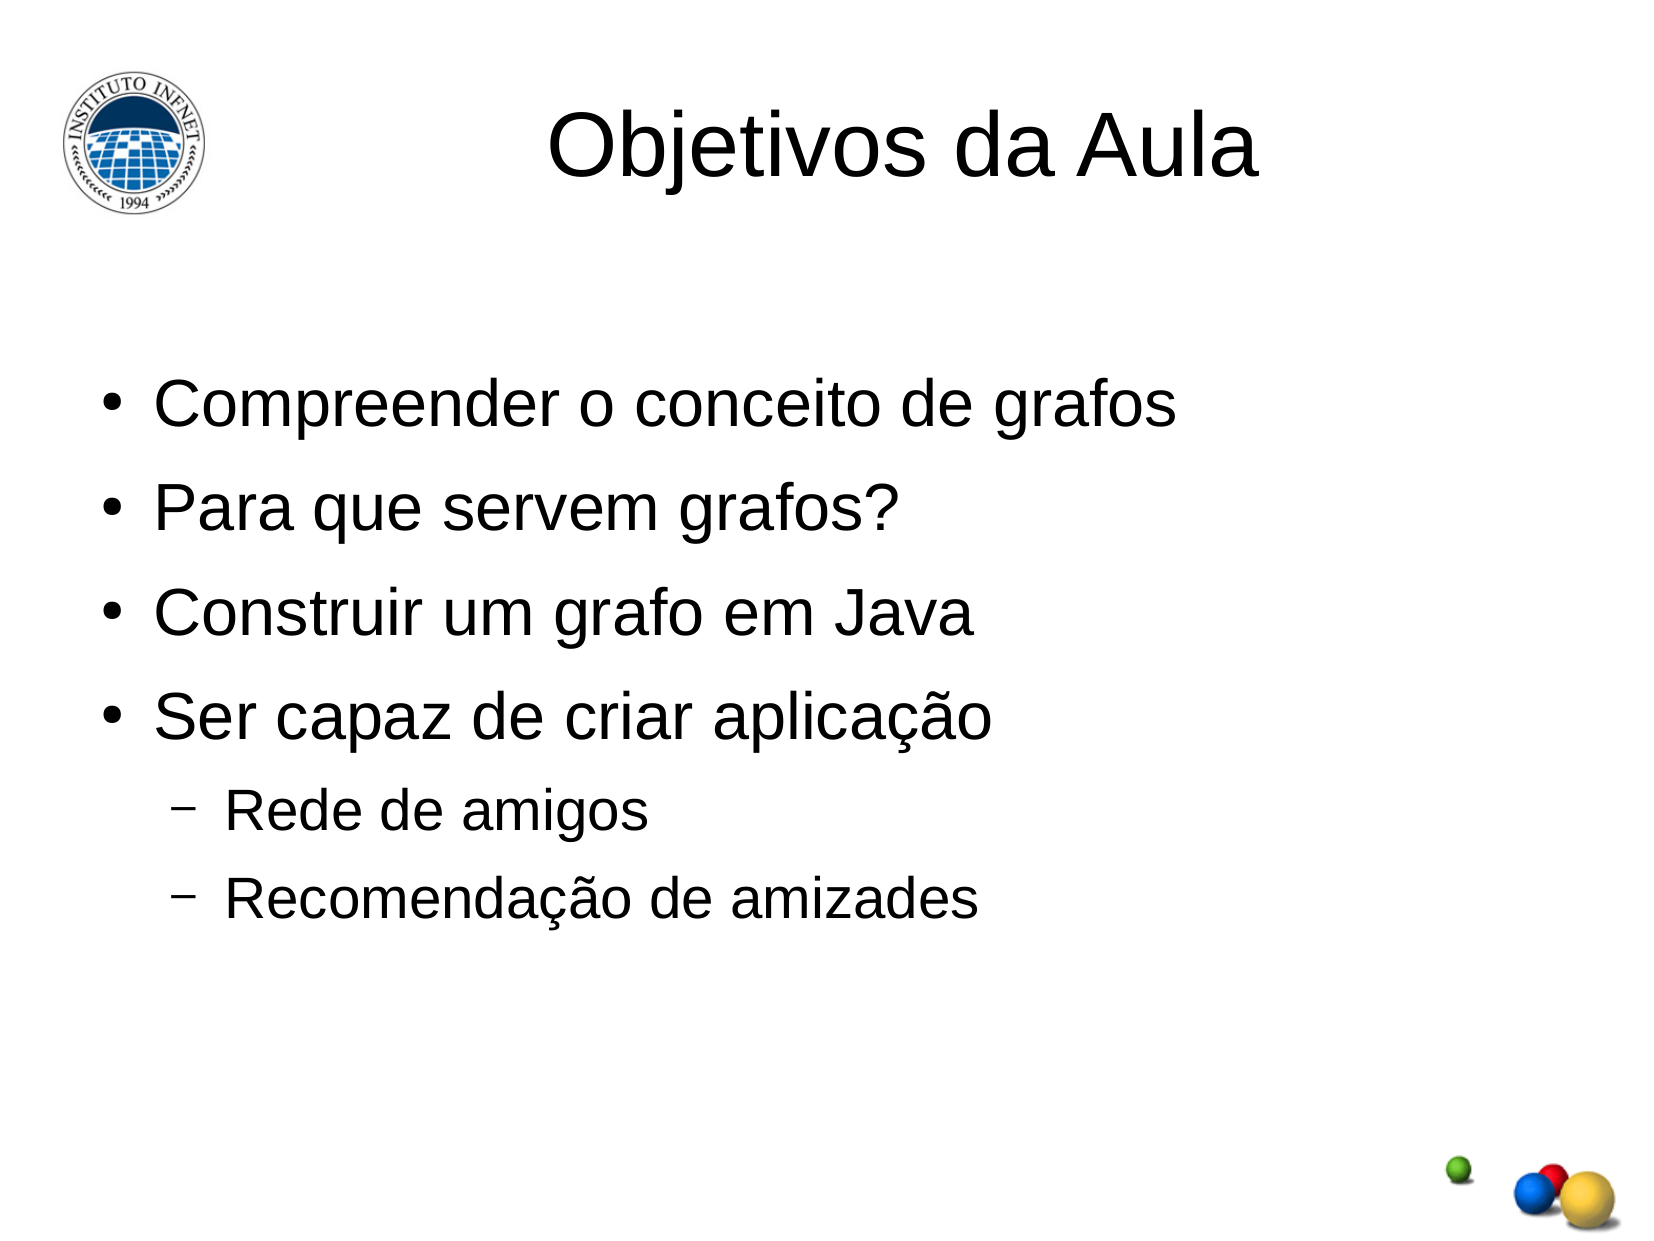

# Objetivos da Aula
Compreender o conceito de grafos
Para que servem grafos?
Construir um grafo em Java
Ser capaz de criar aplicação
Rede de amigos
Recomendação de amizades